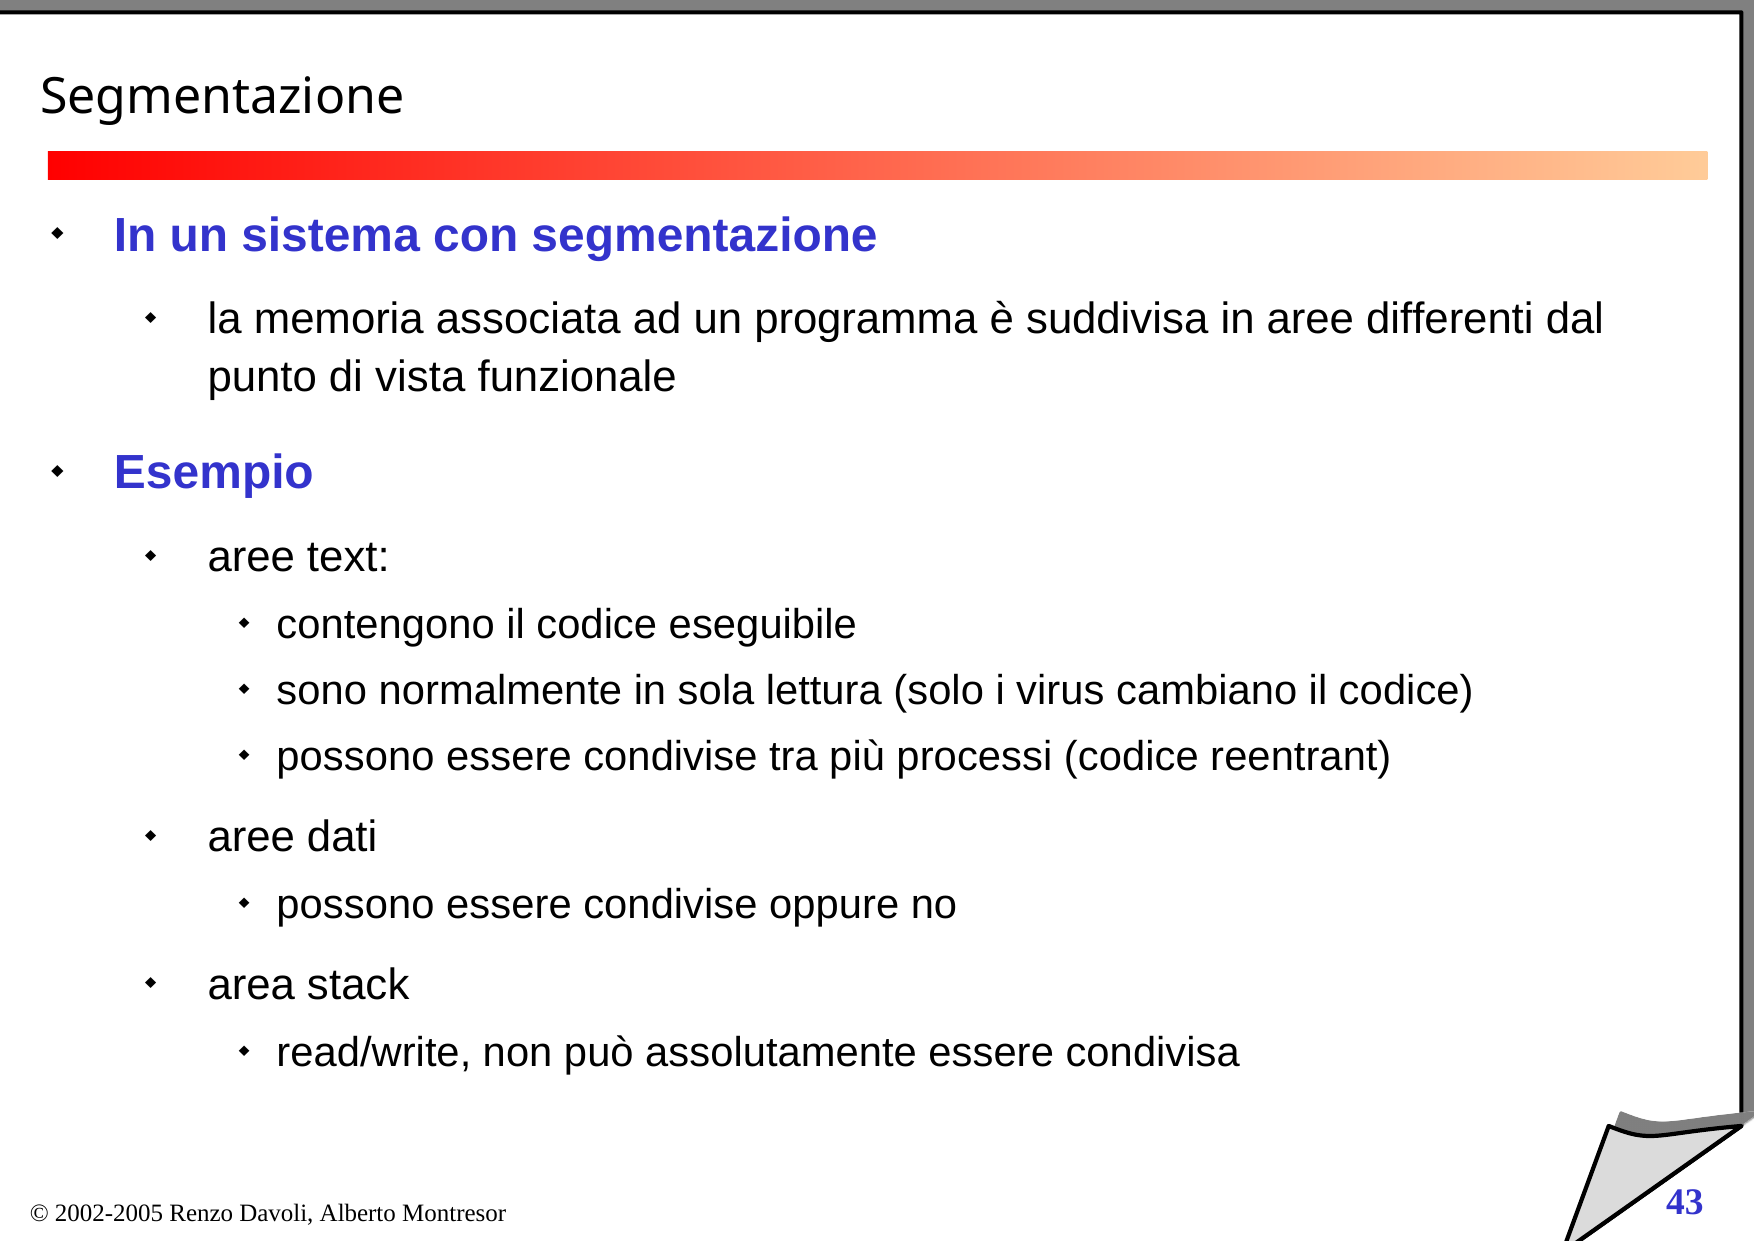

# Segmentazione
In un sistema con segmentazione
la memoria associata ad un programma è suddivisa in aree differenti dal punto di vista funzionale
Esempio
aree text:
contengono il codice eseguibile
sono normalmente in sola lettura (solo i virus cambiano il codice)
possono essere condivise tra più processi (codice reentrant)
aree dati
possono essere condivise oppure no
area stack
read/write, non può assolutamente essere condivisa